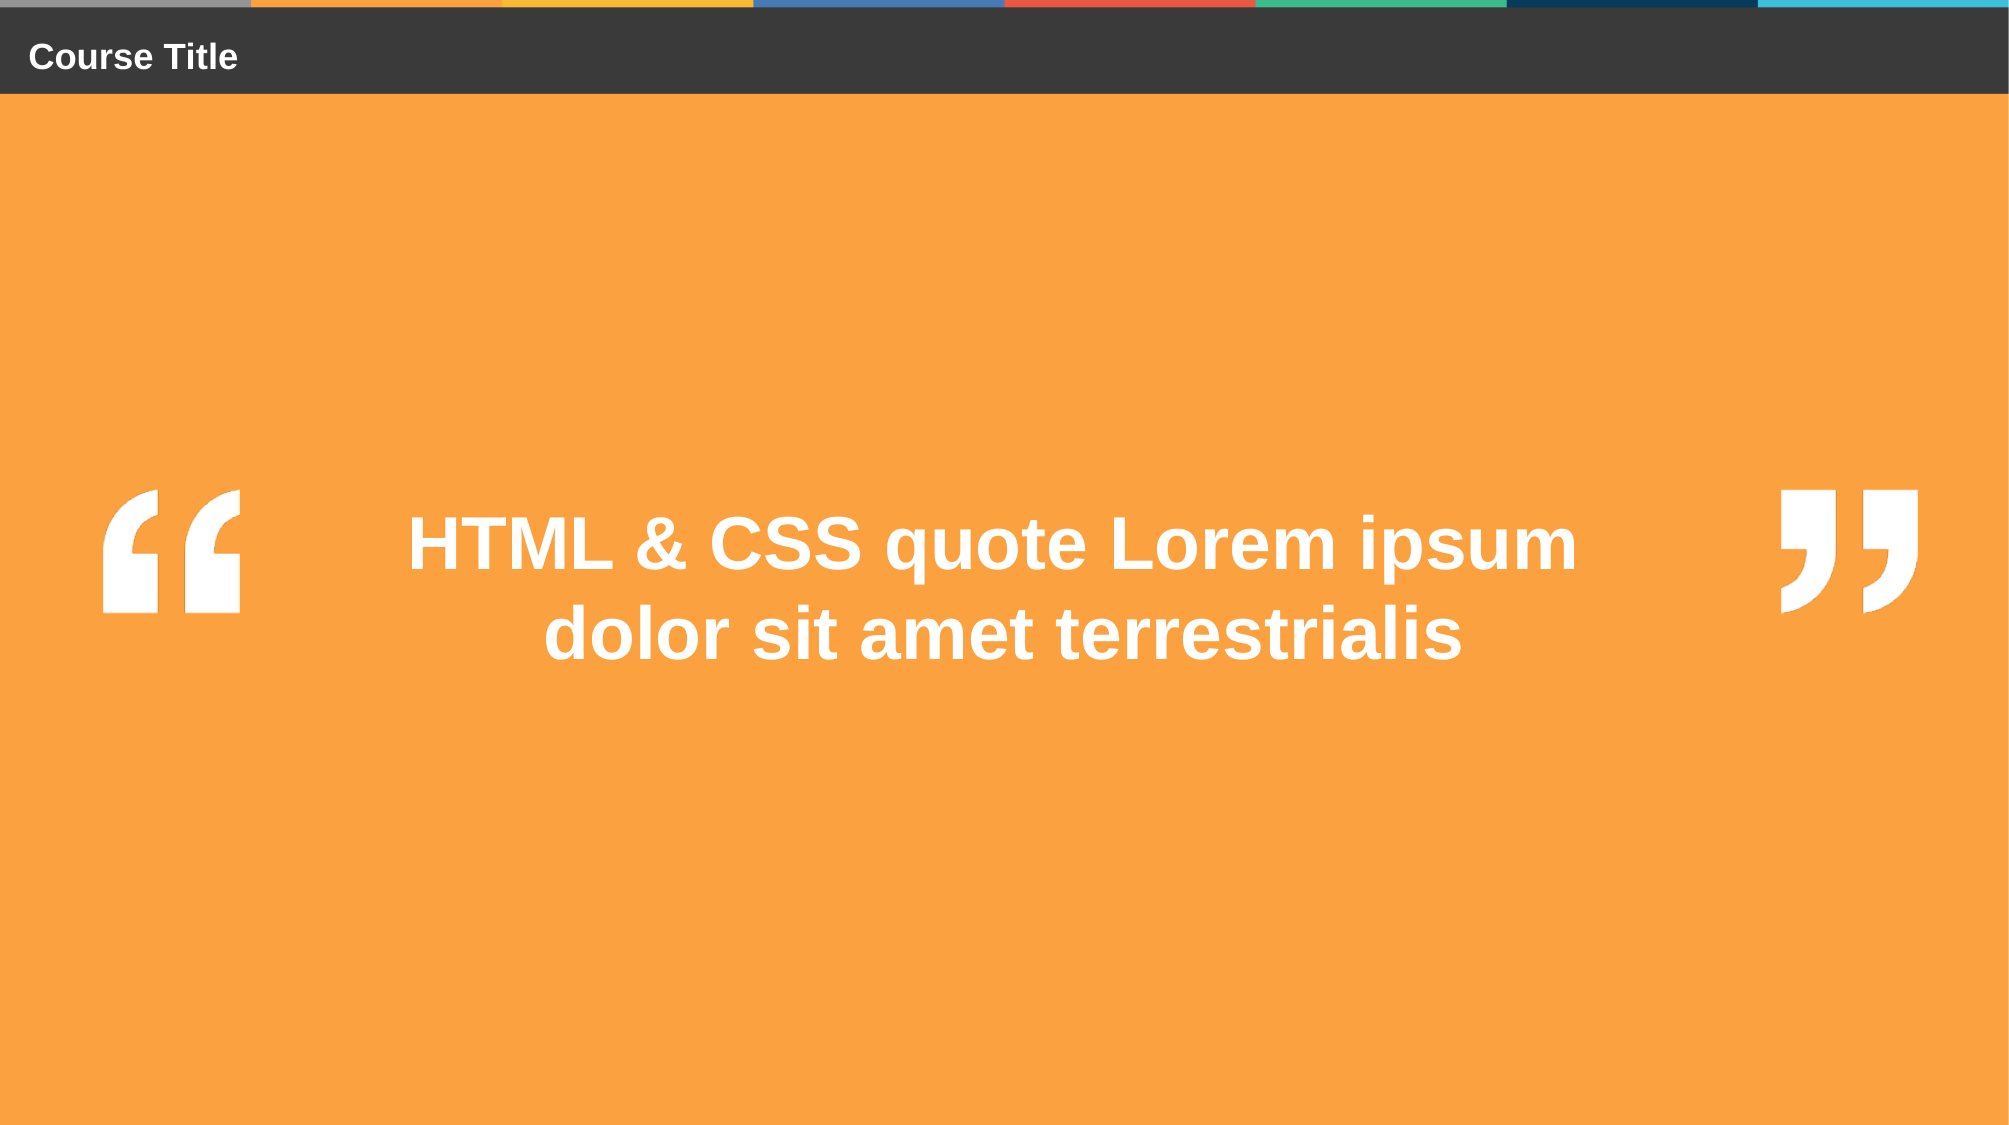

Course Title
HTML & CSS quote Lorem ipsum
dolor sit amet terrestrialis